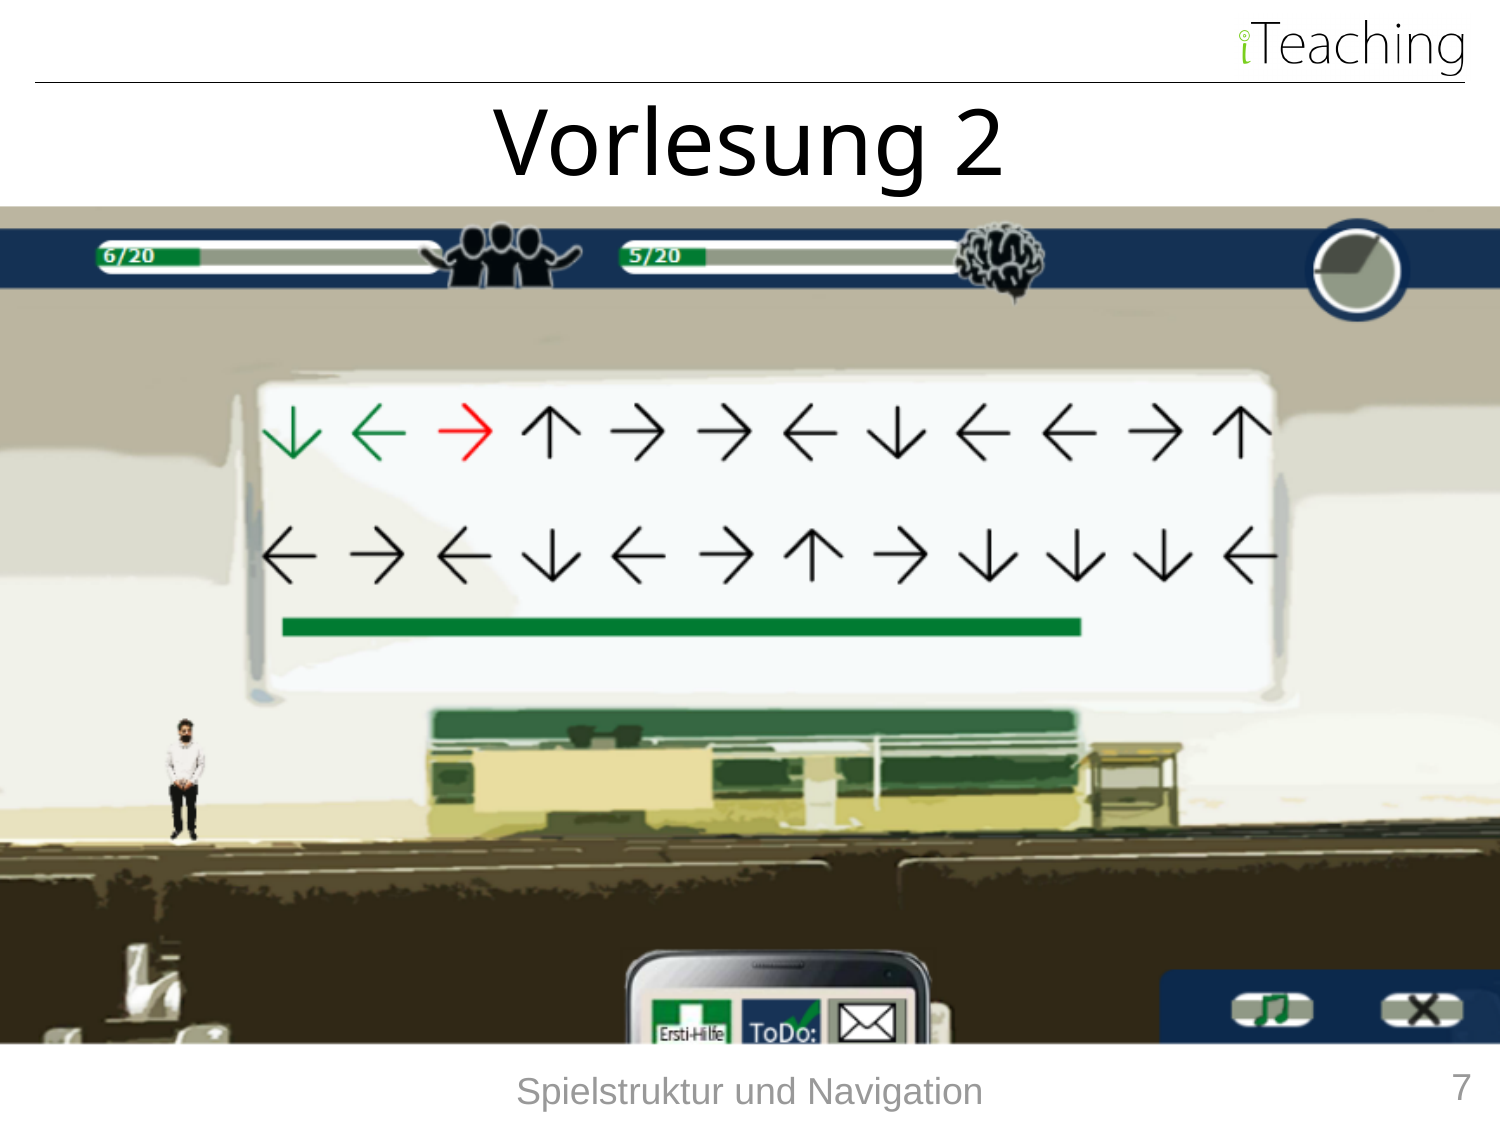

# Vorlesung 2
7
Spielstruktur und Navigation